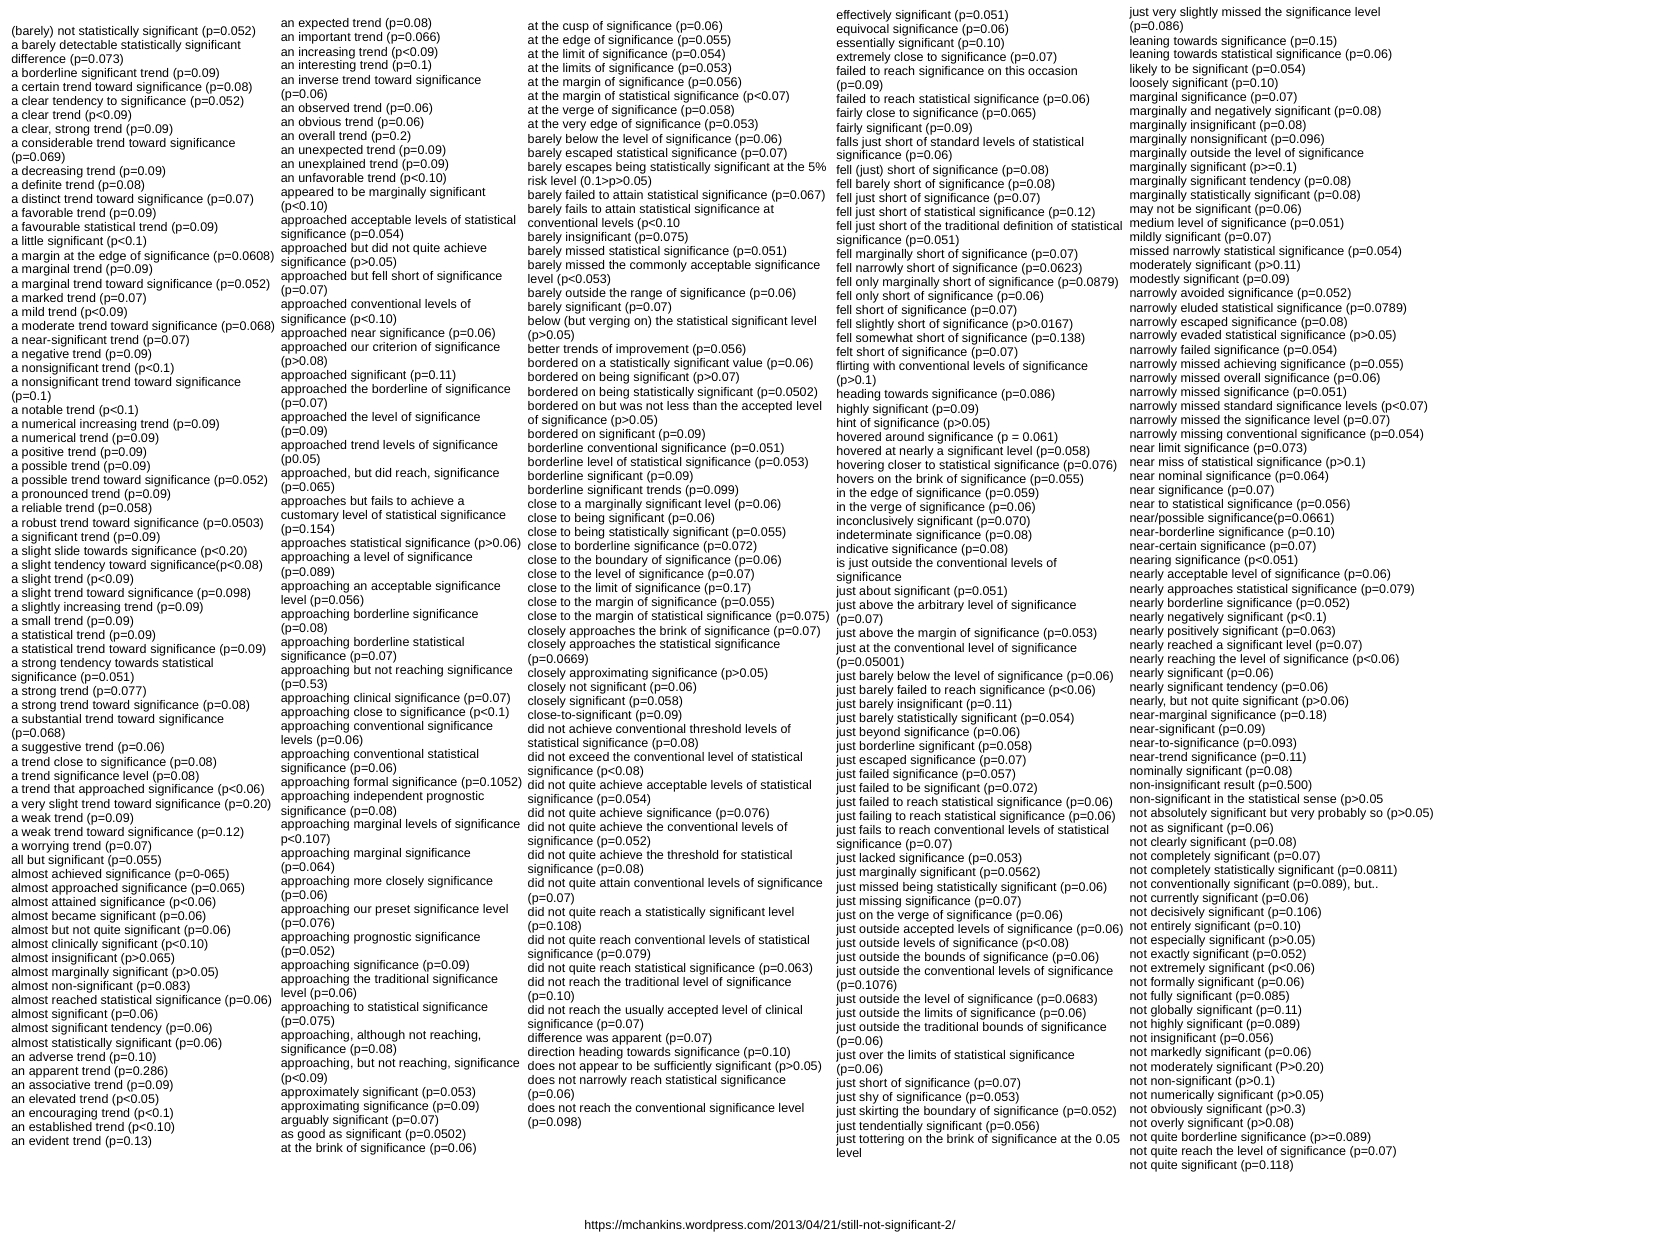

just very slightly missed the significance level (p=0.086)
leaning towards significance (p=0.15)
leaning towards statistical significance (p=0.06)
likely to be significant (p=0.054)
loosely significant (p=0.10)
marginal significance (p=0.07)
marginally and negatively significant (p=0.08)
marginally insignificant (p=0.08)
marginally nonsignificant (p=0.096)
marginally outside the level of significance
marginally significant (p>=0.1)
marginally significant tendency (p=0.08)
marginally statistically significant (p=0.08)
may not be signiﬁcant (p=0.06)
medium level of significance (p=0.051)
mildly signiﬁcant (p=0.07)
missed narrowly statistical significance (p=0.054)
moderately significant (p>0.11)
modestly significant (p=0.09)
narrowly avoided significance (p=0.052)
narrowly eluded statistical significance (p=0.0789)
narrowly escaped significance (p=0.08)
narrowly evaded statistical significance (p>0.05)
narrowly failed significance (p=0.054)
narrowly missed achieving significance (p=0.055)
narrowly missed overall significance (p=0.06)
narrowly missed significance (p=0.051)
narrowly missed standard significance levels (p<0.07)
narrowly missed the significance level (p=0.07)
narrowly missing conventional significance (p=0.054)
near limit significance (p=0.073)
near miss of statistical significance (p>0.1)
near nominal significance (p=0.064)
near significance (p=0.07)
near to statistical significance (p=0.056)
near/possible significance(p=0.0661)
near-borderline significance (p=0.10)
near-certain signiﬁcance (p=0.07)
nearing significance (p<0.051)
nearly acceptable level of significance (p=0.06)
nearly approaches statistical significance (p=0.079)
nearly borderline significance (p=0.052)
nearly negatively significant (p<0.1)
nearly positively significant (p=0.063)
nearly reached a significant level (p=0.07)
nearly reaching the level of significance (p<0.06)
nearly significant (p=0.06)
nearly significant tendency (p=0.06)
nearly, but not quite significant (p>0.06)
near-marginal significance (p=0.18)
near-significant (p=0.09)
near-to-significance (p=0.093)
near-trend significance (p=0.11)
nominally significant (p=0.08)
non-insignificant result (p=0.500)
non-significant in the statistical sense (p>0.05
not absolutely significant but very probably so (p>0.05)
not as significant (p=0.06)
not clearly significant (p=0.08)
not completely significant (p=0.07)
not completely statistically signiﬁcant (p=0.0811)
not conventionally significant (p=0.089), but..
not currently significant (p=0.06)
not decisively significant (p=0.106)
not entirely significant (p=0.10)
not especially significant (p>0.05)
not exactly significant (p=0.052)
not extremely significant (p<0.06)
not formally significant (p=0.06)
not fully significant (p=0.085)
not globally significant (p=0.11)
not highly significant (p=0.089)
not insignificant (p=0.056)
not markedly significant (p=0.06)
not moderately significant (P>0.20)
not non-significant (p>0.1)
not numerically significant (p>0.05)
not obviously signiﬁcant (p>0.3)
not overly significant (p>0.08)
not quite borderline significance (p>=0.089)
not quite reach the level of significance (p=0.07)
not quite significant (p=0.118)
effectively significant (p=0.051)
equivocal significance (p=0.06)
essentially significant (p=0.10)
extremely close to signiﬁcance (p=0.07)
failed to reach significance on this occasion (p=0.09)
failed to reach statistical significance (p=0.06)
fairly close to significance (p=0.065)
fairly significant (p=0.09)
falls just short of standard levels of statistical significance (p=0.06)
fell (just) short of significance (p=0.08)
fell barely short of significance (p=0.08)
fell just short of significance (p=0.07)
fell just short of statistical significance (p=0.12)
fell just short of the traditional definition of statistical significance (p=0.051)
fell marginally short of significance (p=0.07)
fell narrowly short of significance (p=0.0623)
fell only marginally short of significance (p=0.0879)
fell only short of significance (p=0.06)
fell short of significance (p=0.07)
fell slightly short of significance (p>0.0167)
fell somewhat short of significance (p=0.138)
felt short of significance (p=0.07)
flirting with conventional levels of significance (p>0.1)
heading towards significance (p=0.086)
highly significant (p=0.09)
hint of significance (p>0.05)
hovered around signiﬁcance (p = 0.061)
hovered at nearly a significant level (p=0.058)
hovering closer to statistical significance (p=0.076)
hovers on the brink of significance (p=0.055)
in the edge of significance (p=0.059)
in the verge of significance (p=0.06)
inconclusively significant (p=0.070)
indeterminate significance (p=0.08)
indicative significance (p=0.08)
is just outside the conventional levels of significance
just about significant (p=0.051)
just above the arbitrary level of signiﬁcance (p=0.07)
just above the margin of significance (p=0.053)
just at the conventional level of significance (p=0.05001)
just barely below the level of significance (p=0.06)
just barely failed to reach significance (p<0.06)
just barely insignificant (p=0.11)
just barely statistically signiﬁcant (p=0.054)
just beyond significance (p=0.06)
just borderline significant (p=0.058)
just escaped significance (p=0.07)
just failed significance (p=0.057)
just failed to be significant (p=0.072)
just failed to reach statistical significance (p=0.06)
just failing to reach statistical significance (p=0.06)
just fails to reach conventional levels of statistical significance (p=0.07)
just lacked significance (p=0.053)
just marginally significant (p=0.0562)
just missed being statistically significant (p=0.06)
just missing significance (p=0.07)
just on the verge of significance (p=0.06)
just outside accepted levels of significance (p=0.06)
just outside levels of significance (p<0.08)
just outside the bounds of significance (p=0.06)
just outside the conventional levels of significance (p=0.1076)
just outside the level of significance (p=0.0683)
just outside the limits of significance (p=0.06)
just outside the traditional bounds of significance (p=0.06)
just over the limits of statistical significance (p=0.06)
just short of significance (p=0.07)
just shy of significance (p=0.053)
just skirting the boundary of significance (p=0.052)
just tendentially signiﬁcant (p=0.056)
just tottering on the brink of significance at the 0.05 level
an expected trend (p=0.08)
an important trend (p=0.066)
an increasing trend (p<0.09)
an interesting trend (p=0.1)
an inverse trend toward signiﬁcance (p=0.06)
an observed trend (p=0.06)
an obvious trend (p=0.06)
an overall trend (p=0.2)
an unexpected trend (p=0.09)
an unexplained trend (p=0.09)
an unfavorable trend (p<0.10)
appeared to be marginally significant (p<0.10)
approached acceptable levels of statistical significance (p=0.054)
approached but did not quite achieve significance (p>0.05)
approached but fell short of significance (p=0.07)
approached conventional levels of significance (p<0.10)
approached near significance (p=0.06)
approached our criterion of significance (p>0.08)
approached significant (p=0.11)
approached the borderline of significance (p=0.07)
approached the level of signiﬁcance (p=0.09)
approached trend levels of significance (p0.05)
approached, but did reach, significance (p=0.065)
approaches but fails to achieve a customary level of statistical significance (p=0.154)
approaches statistical significance (p>0.06)
approaching a level of significance (p=0.089)
approaching an acceptable significance level (p=0.056)
approaching borderline significance (p=0.08)
approaching borderline statistical significance (p=0.07)
approaching but not reaching significance (p=0.53)
approaching clinical significance (p=0.07)
approaching close to significance (p<0.1)
approaching conventional significance levels (p=0.06)
approaching conventional statistical significance (p=0.06)
approaching formal significance (p=0.1052)
approaching independent prognostic significance (p=0.08)
approaching marginal levels of significance p<0.107)
approaching marginal significance (p=0.064)
approaching more closely significance (p=0.06)
approaching our preset significance level (p=0.076)
approaching prognostic significance (p=0.052)
approaching significance (p=0.09)
approaching the traditional significance level (p=0.06)
approaching to statistical significance (p=0.075)
approaching, although not reaching, significance (p=0.08)
approaching, but not reaching, significance (p<0.09)
approximately significant (p=0.053)
approximating significance (p=0.09)
arguably significant (p=0.07)
as good as significant (p=0.0502)
at the brink of significance (p=0.06)
at the cusp of significance (p=0.06)
at the edge of significance (p=0.055)
at the limit of significance (p=0.054)
at the limits of significance (p=0.053)
at the margin of significance (p=0.056)
at the margin of statistical significance (p<0.07)
at the verge of significance (p=0.058)
at the very edge of significance (p=0.053)
barely below the level of significance (p=0.06)
barely escaped statistical significance (p=0.07)
barely escapes being statistically significant at the 5% risk level (0.1>p>0.05)
barely failed to attain statistical significance (p=0.067)
barely fails to attain statistical significance at conventional levels (p<0.10
barely insignificant (p=0.075)
barely missed statistical significance (p=0.051)
barely missed the commonly acceptable significance level (p<0.053)
barely outside the range of significance (p=0.06)
barely significant (p=0.07)
below (but verging on) the statistical significant level (p>0.05)
better trends of improvement (p=0.056)
bordered on a statistically significant value (p=0.06)
bordered on being significant (p>0.07)
bordered on being statistically significant (p=0.0502)
bordered on but was not less than the accepted level of significance (p>0.05)
bordered on significant (p=0.09)
borderline conventional significance (p=0.051)
borderline level of statistical significance (p=0.053)
borderline signiﬁcant (p=0.09)
borderline significant trends (p=0.099)
close to a marginally significant level (p=0.06)
close to being significant (p=0.06)
close to being statistically signiﬁcant (p=0.055)
close to borderline signiﬁcance (p=0.072)
close to the boundary of significance (p=0.06)
close to the level of significance (p=0.07)
close to the limit of significance (p=0.17)
close to the margin of significance (p=0.055)
close to the margin of statistical significance (p=0.075)
closely approaches the brink of signiﬁcance (p=0.07)
closely approaches the statistical significance (p=0.0669)
closely approximating significance (p>0.05)
closely not significant (p=0.06)
closely significant (p=0.058)
close-to-signiﬁcant (p=0.09)
did not achieve conventional threshold levels of statistical significance (p=0.08)
did not exceed the conventional level of statistical significance (p<0.08)
did not quite achieve acceptable levels of statistical significance (p=0.054)
did not quite achieve significance (p=0.076)
did not quite achieve the conventional levels of significance (p=0.052)
did not quite achieve the threshold for statistical significance (p=0.08)
did not quite attain conventional levels of significance (p=0.07)
did not quite reach a statistically significant level (p=0.108)
did not quite reach conventional levels of statistical significance (p=0.079)
did not quite reach statistical significance (p=0.063)
did not reach the traditional level of signiﬁcance (p=0.10)
did not reach the usually accepted level of clinical significance (p=0.07)
difference was apparent (p=0.07)
direction heading towards significance (p=0.10)
does not appear to be sufficiently significant (p>0.05)
does not narrowly reach statistical significance (p=0.06)
does not reach the conventional significance level (p=0.098)
(barely) not statistically significant (p=0.052)
a barely detectable statistically significant difference (p=0.073)
a borderline significant trend (p=0.09)
a certain trend toward significance (p=0.08)
a clear tendency to significance (p=0.052)
a clear trend (p<0.09)
a clear, strong trend (p=0.09)
a considerable trend toward significance (p=0.069)
a decreasing trend (p=0.09)
a definite trend (p=0.08)
a distinct trend toward significance (p=0.07)
a favorable trend (p=0.09)
a favourable statistical trend (p=0.09)
a little significant (p<0.1)
a margin at the edge of significance (p=0.0608)
a marginal trend (p=0.09)
a marginal trend toward significance (p=0.052)
a marked trend (p=0.07)
a mild trend (p<0.09)
a moderate trend toward significance (p=0.068)
a near-significant trend (p=0.07)
a negative trend (p=0.09)
a nonsignificant trend (p<0.1)
a nonsignificant trend toward significance (p=0.1)
a notable trend (p<0.1)
a numerical increasing trend (p=0.09)
a numerical trend (p=0.09)
a positive trend (p=0.09)
a possible trend (p=0.09)
a possible trend toward significance (p=0.052)
a pronounced trend (p=0.09)
a reliable trend (p=0.058)
a robust trend toward significance (p=0.0503)
a significant trend (p=0.09)
a slight slide towards significance (p<0.20)
a slight tendency toward significance(p<0.08)
a slight trend (p<0.09)
a slight trend toward significance (p=0.098)
a slightly increasing trend (p=0.09)
a small trend (p=0.09)
a statistical trend (p=0.09)
a statistical trend toward significance (p=0.09)
a strong tendency towards statistical significance (p=0.051)
a strong trend (p=0.077)
a strong trend toward significance (p=0.08)
a substantial trend toward significance (p=0.068)
a suggestive trend (p=0.06)
a trend close to significance (p=0.08)
a trend significance level (p=0.08)
a trend that approached significance (p<0.06)
a very slight trend toward significance (p=0.20)
a weak trend (p=0.09)
a weak trend toward significance (p=0.12)
a worrying trend (p=0.07)
all but significant (p=0.055)
almost achieved significance (p=0-065)
almost approached significance (p=0.065)
almost attained significance (p<0.06)
almost became significant (p=0.06)
almost but not quite significant (p=0.06)
almost clinically significant (p<0.10)
almost insignificant (p>0.065)
almost marginally significant (p>0.05)
almost non-significant (p=0.083)
almost reached statistical significance (p=0.06)
almost significant (p=0.06)
almost significant tendency (p=0.06)
almost statistically significant (p=0.06)
an adverse trend (p=0.10)
an apparent trend (p=0.286)
an associative trend (p=0.09)
an elevated trend (p<0.05)
an encouraging trend (p<0.1)
an established trend (p<0.10)
an evident trend (p=0.13)
https://mchankins.wordpress.com/2013/04/21/still-not-significant-2/